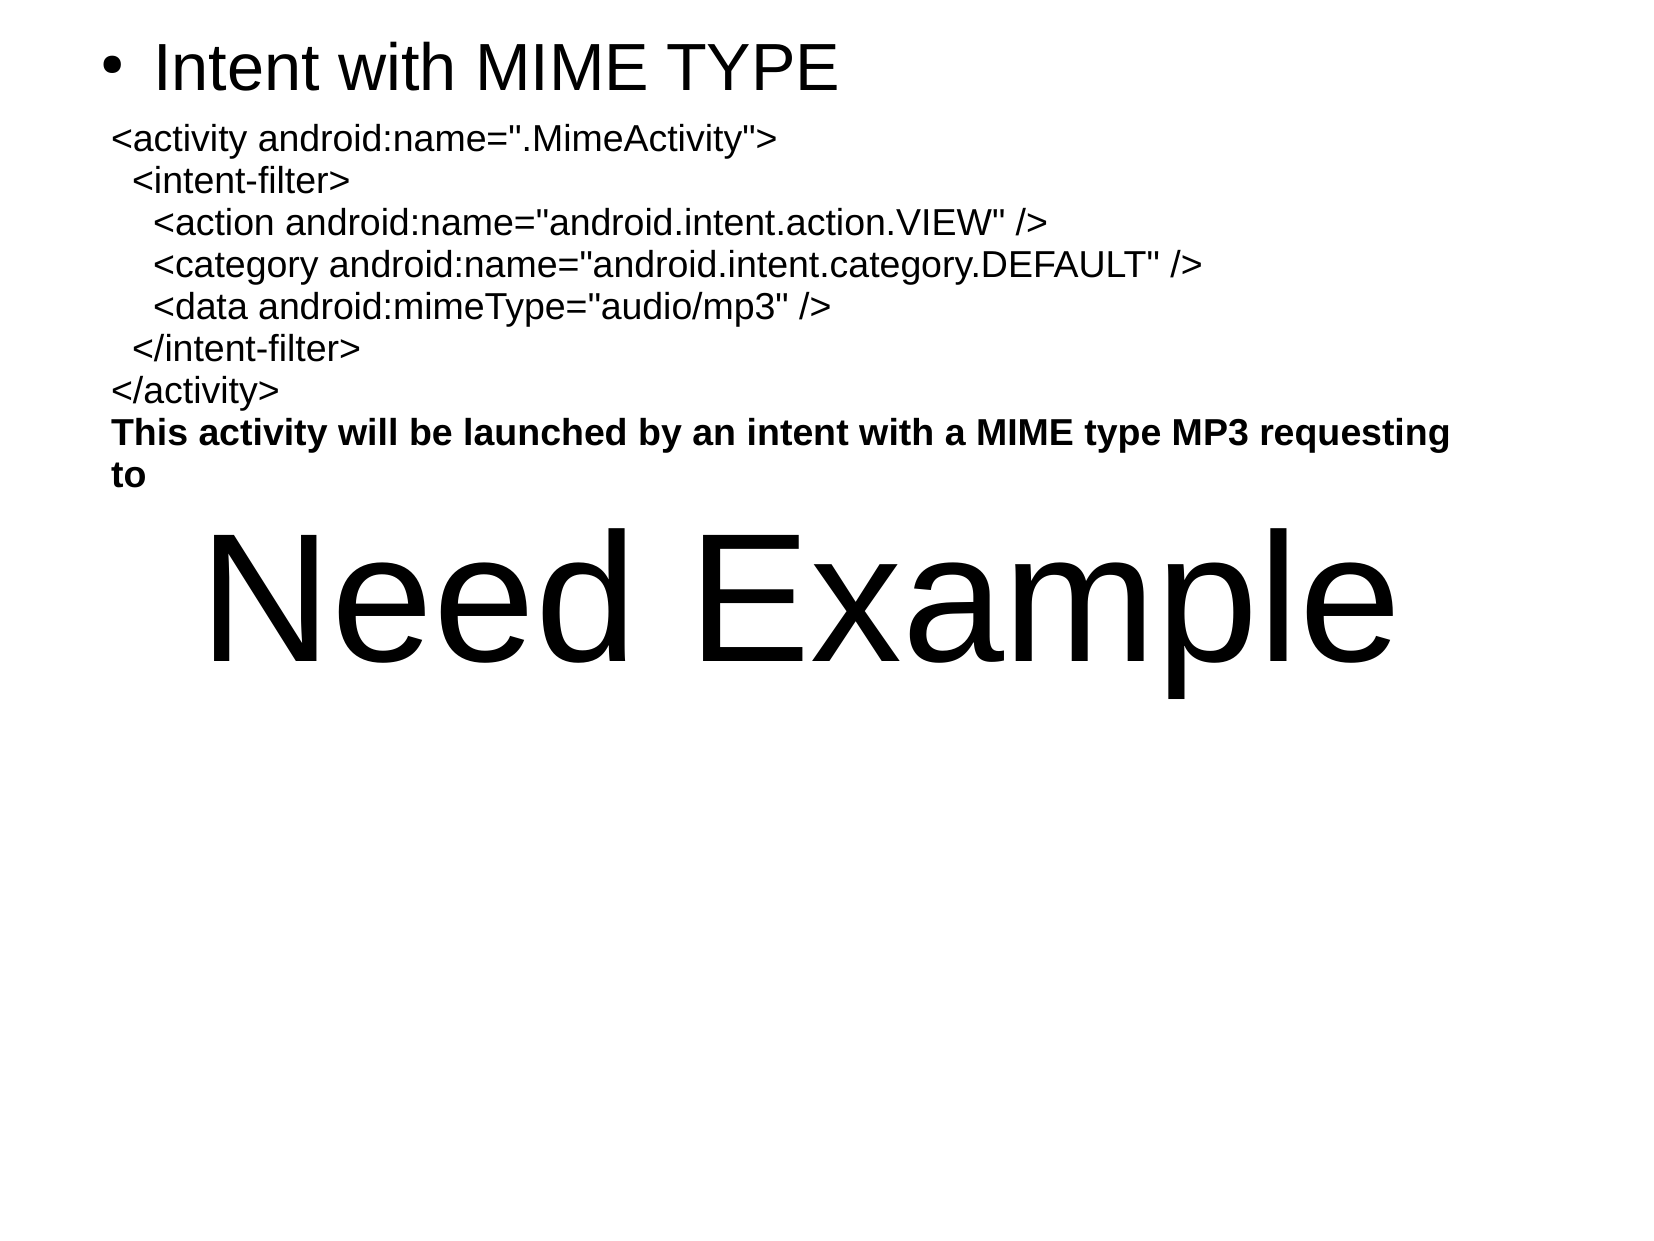

# Intent with MIME TYPE
<activity android:name=".MimeActivity">
 <intent-filter>
 <action android:name="android.intent.action.VIEW" />
 <category android:name="android.intent.category.DEFAULT" />
 <data android:mimeType="audio/mp3" />
 </intent-filter>
</activity>
This activity will be launched by an intent with a MIME type MP3 requesting to
Need Example